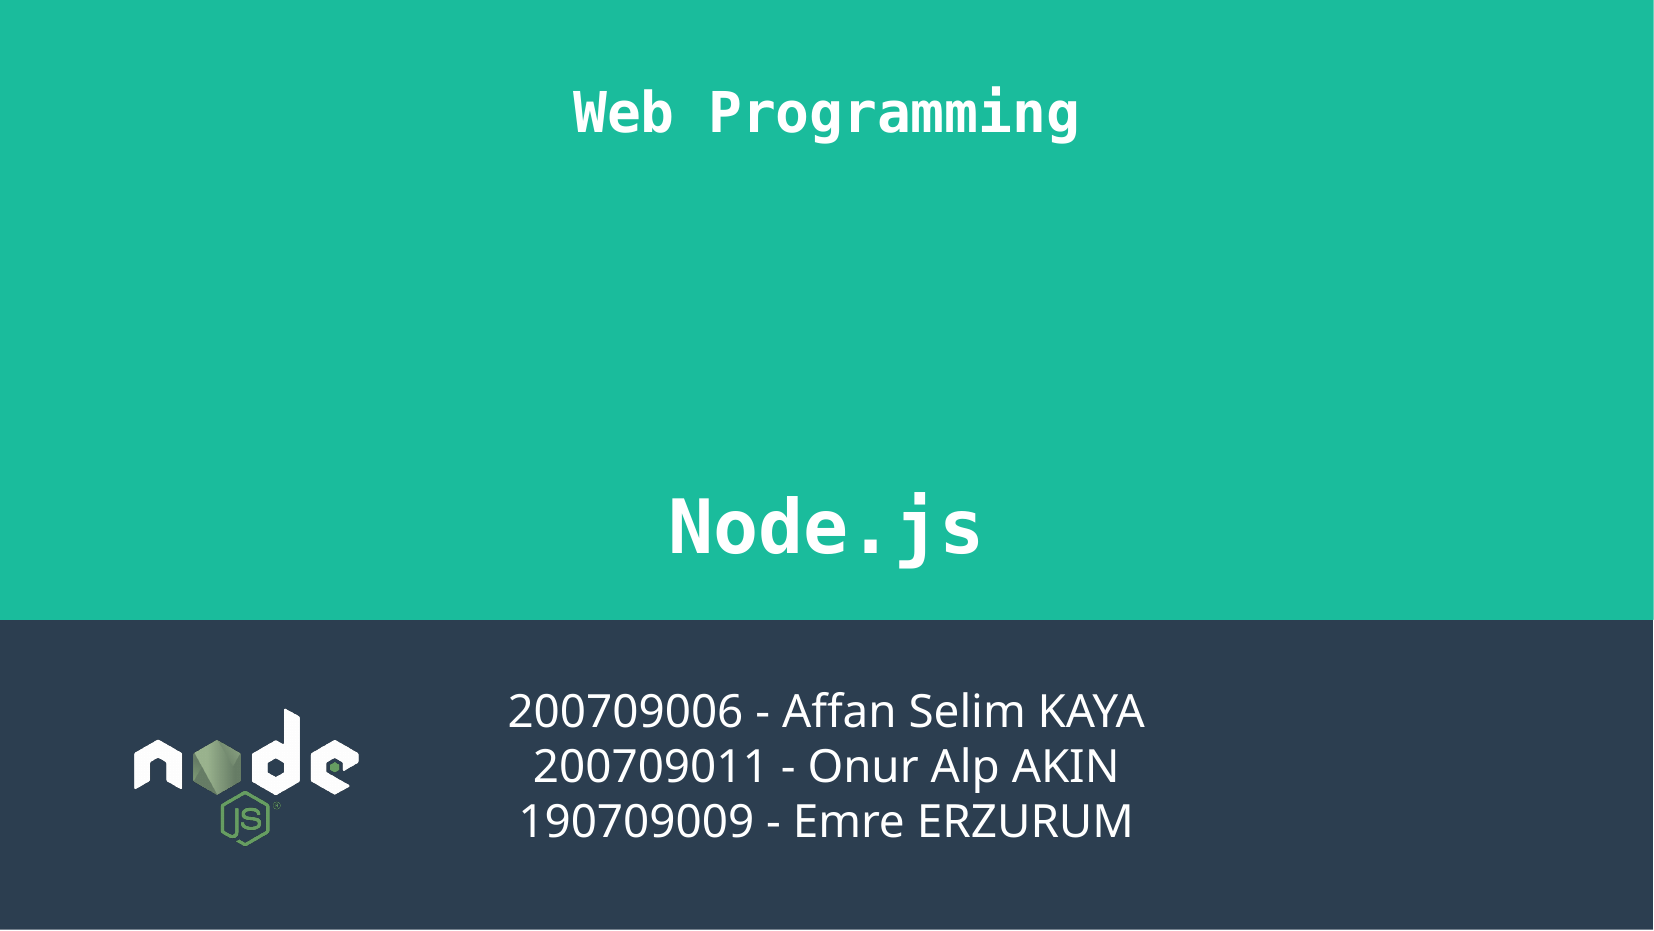

Web Programming
# Node.js
200709006 - Affan Selim KAYA
200709011 - Onur Alp AKIN
190709009 - Emre ERZURUM